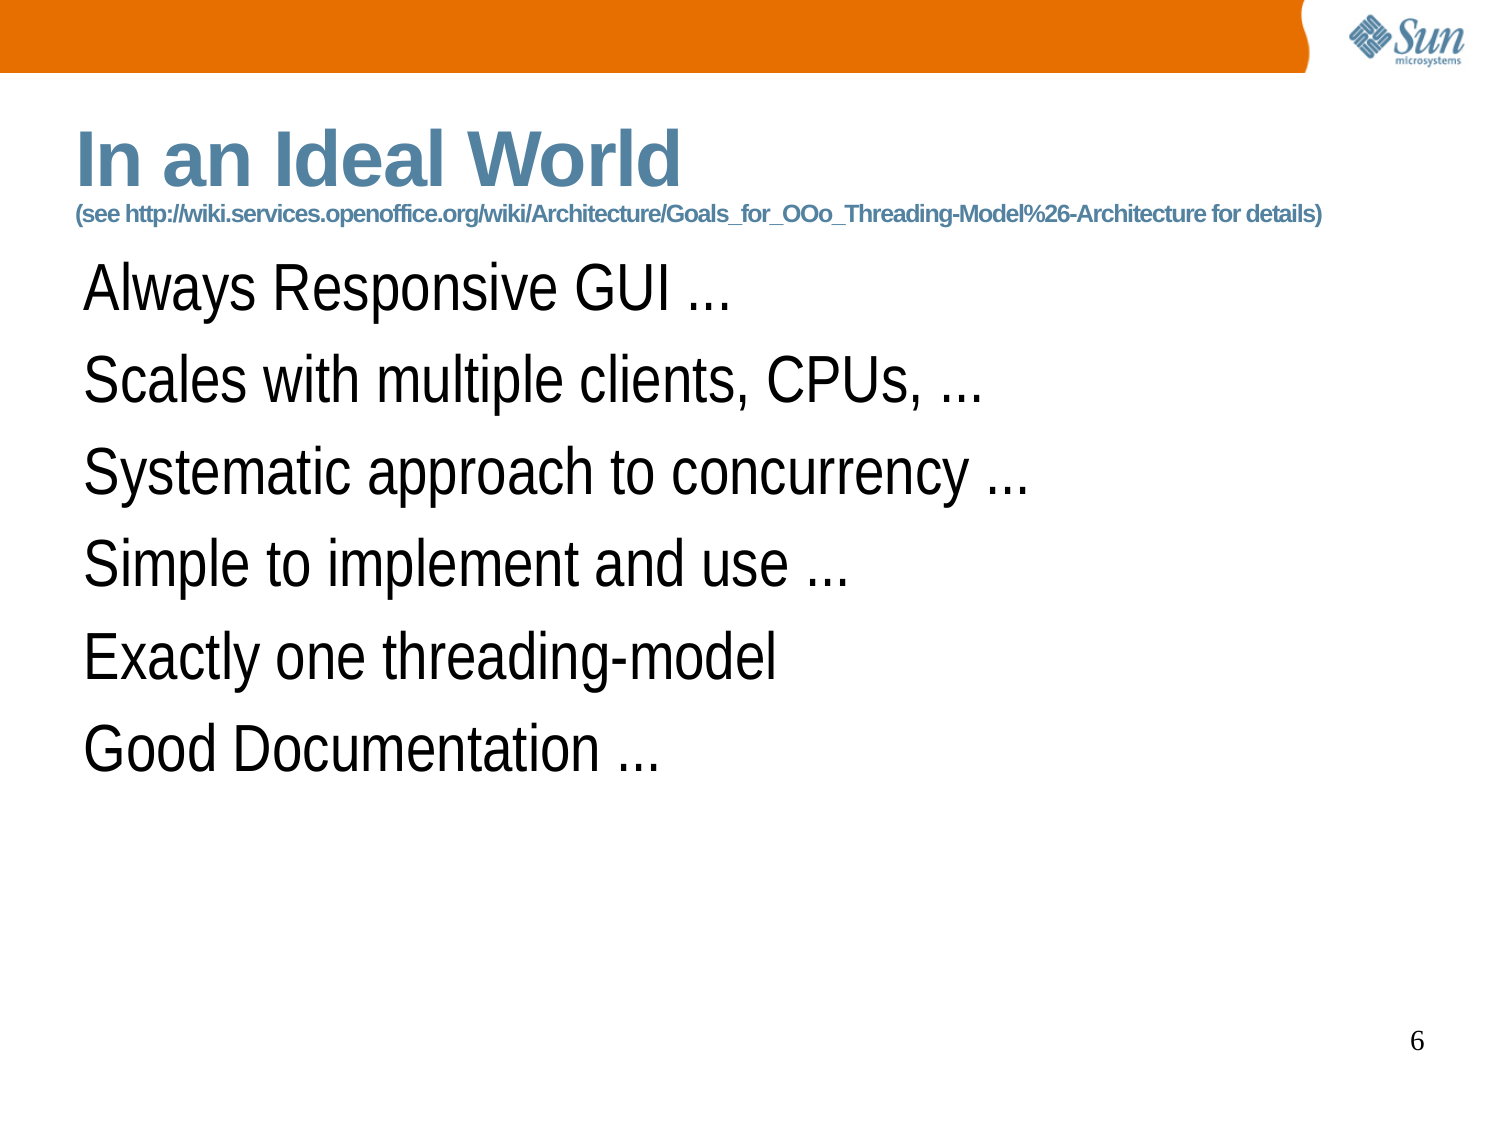

# In an Ideal World (see http://wiki.services.openoffice.org/wiki/Architecture/Goals_for_OOo_Threading-Model%26-Architecture for details)
Always Responsive GUI ...
Scales with multiple clients, CPUs, ...
Systematic approach to concurrency ...
Simple to implement and use ...
Exactly one threading-model
Good Documentation ...
6